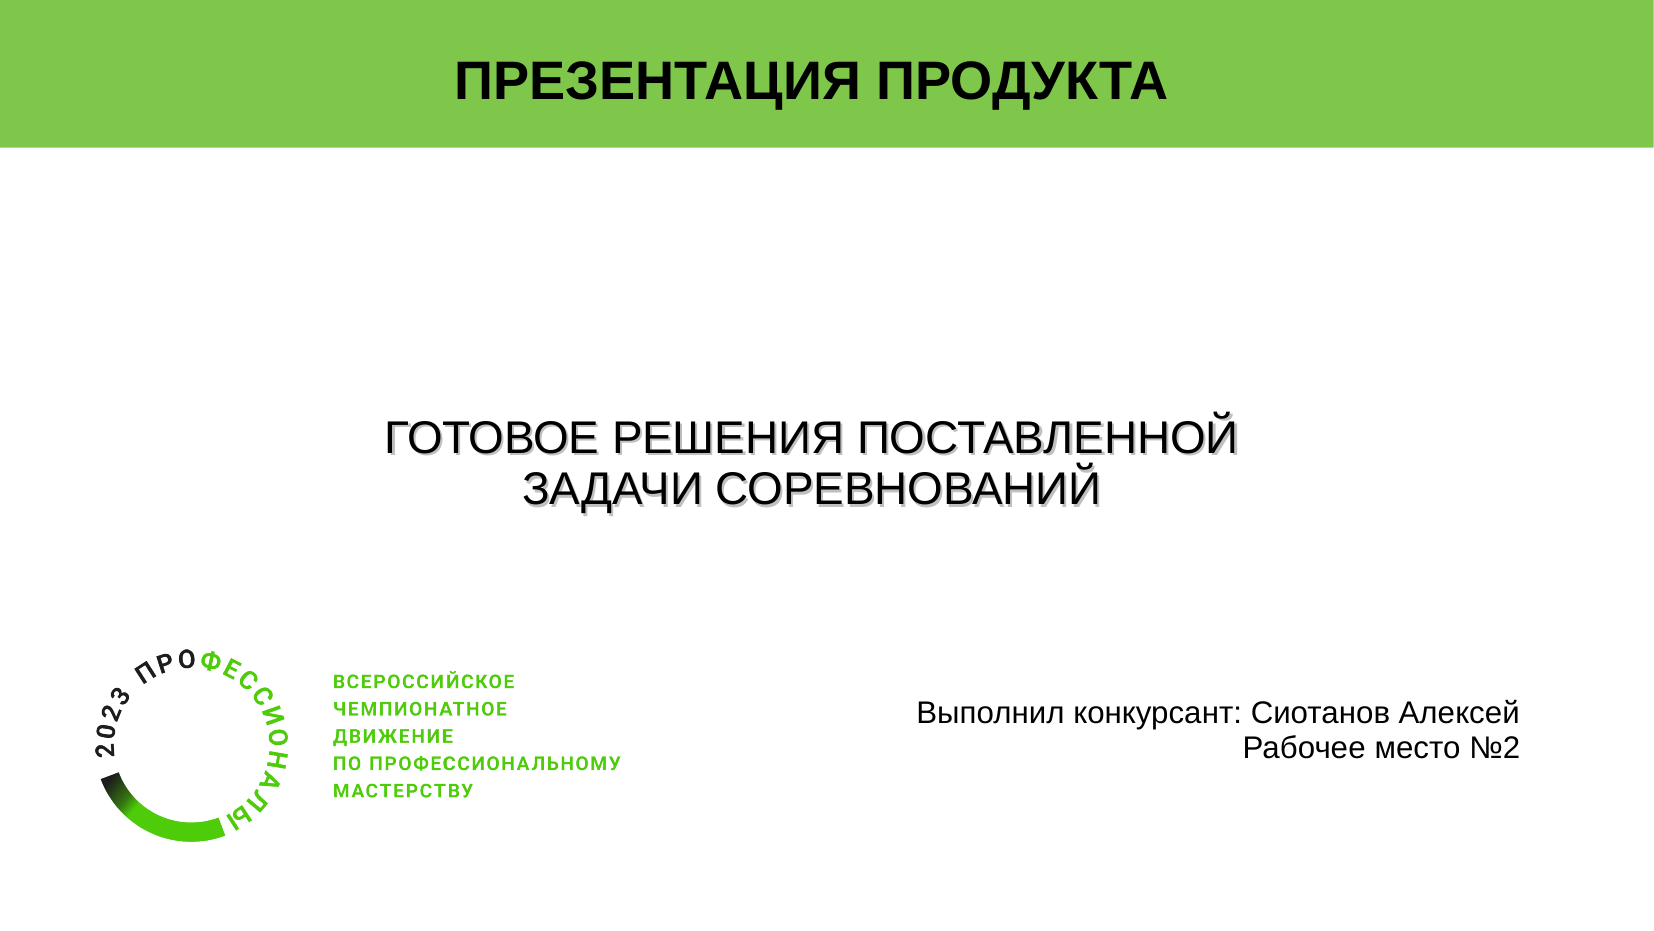

ПРЕЗЕНТАЦИЯ ПРОДУКТА
ГОТОВОЕ РЕШЕНИЯ ПОСТАВЛЕННОЙ ЗАДАЧИ СОРЕВНОВАНИЙ
Выполнил конкурсант: Сиотанов Алексей
Рабочее место №2